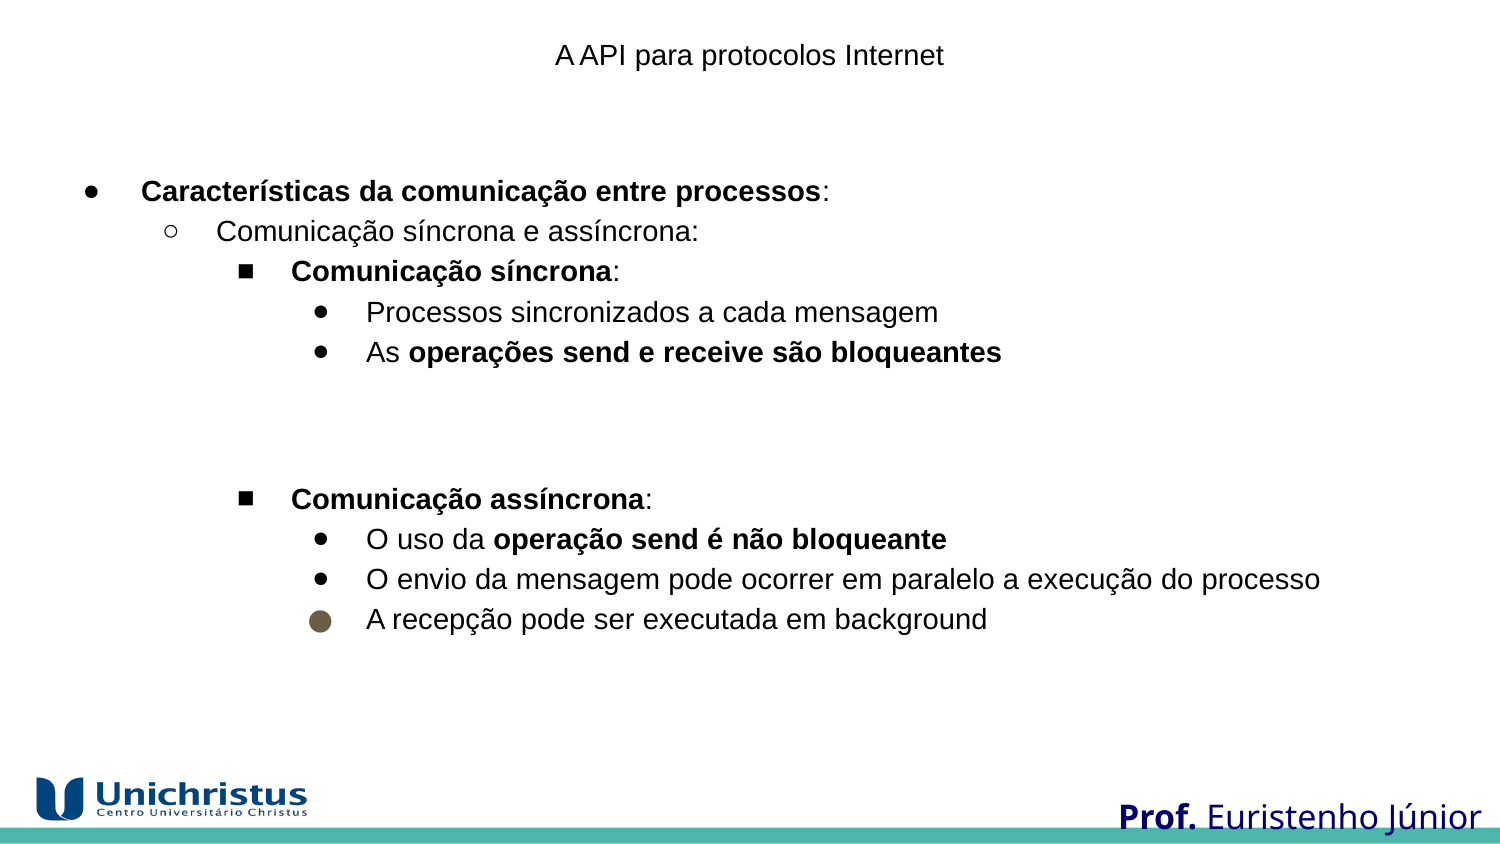

# A API para protocolos Internet
Características da comunicação entre processos:
Comunicação síncrona e assíncrona:
Comunicação síncrona:
Processos sincronizados a cada mensagem
As operações send e receive são bloqueantes
Comunicação assíncrona:
O uso da operação send é não bloqueante
O envio da mensagem pode ocorrer em paralelo a execução do processo
A recepção pode ser executada em background